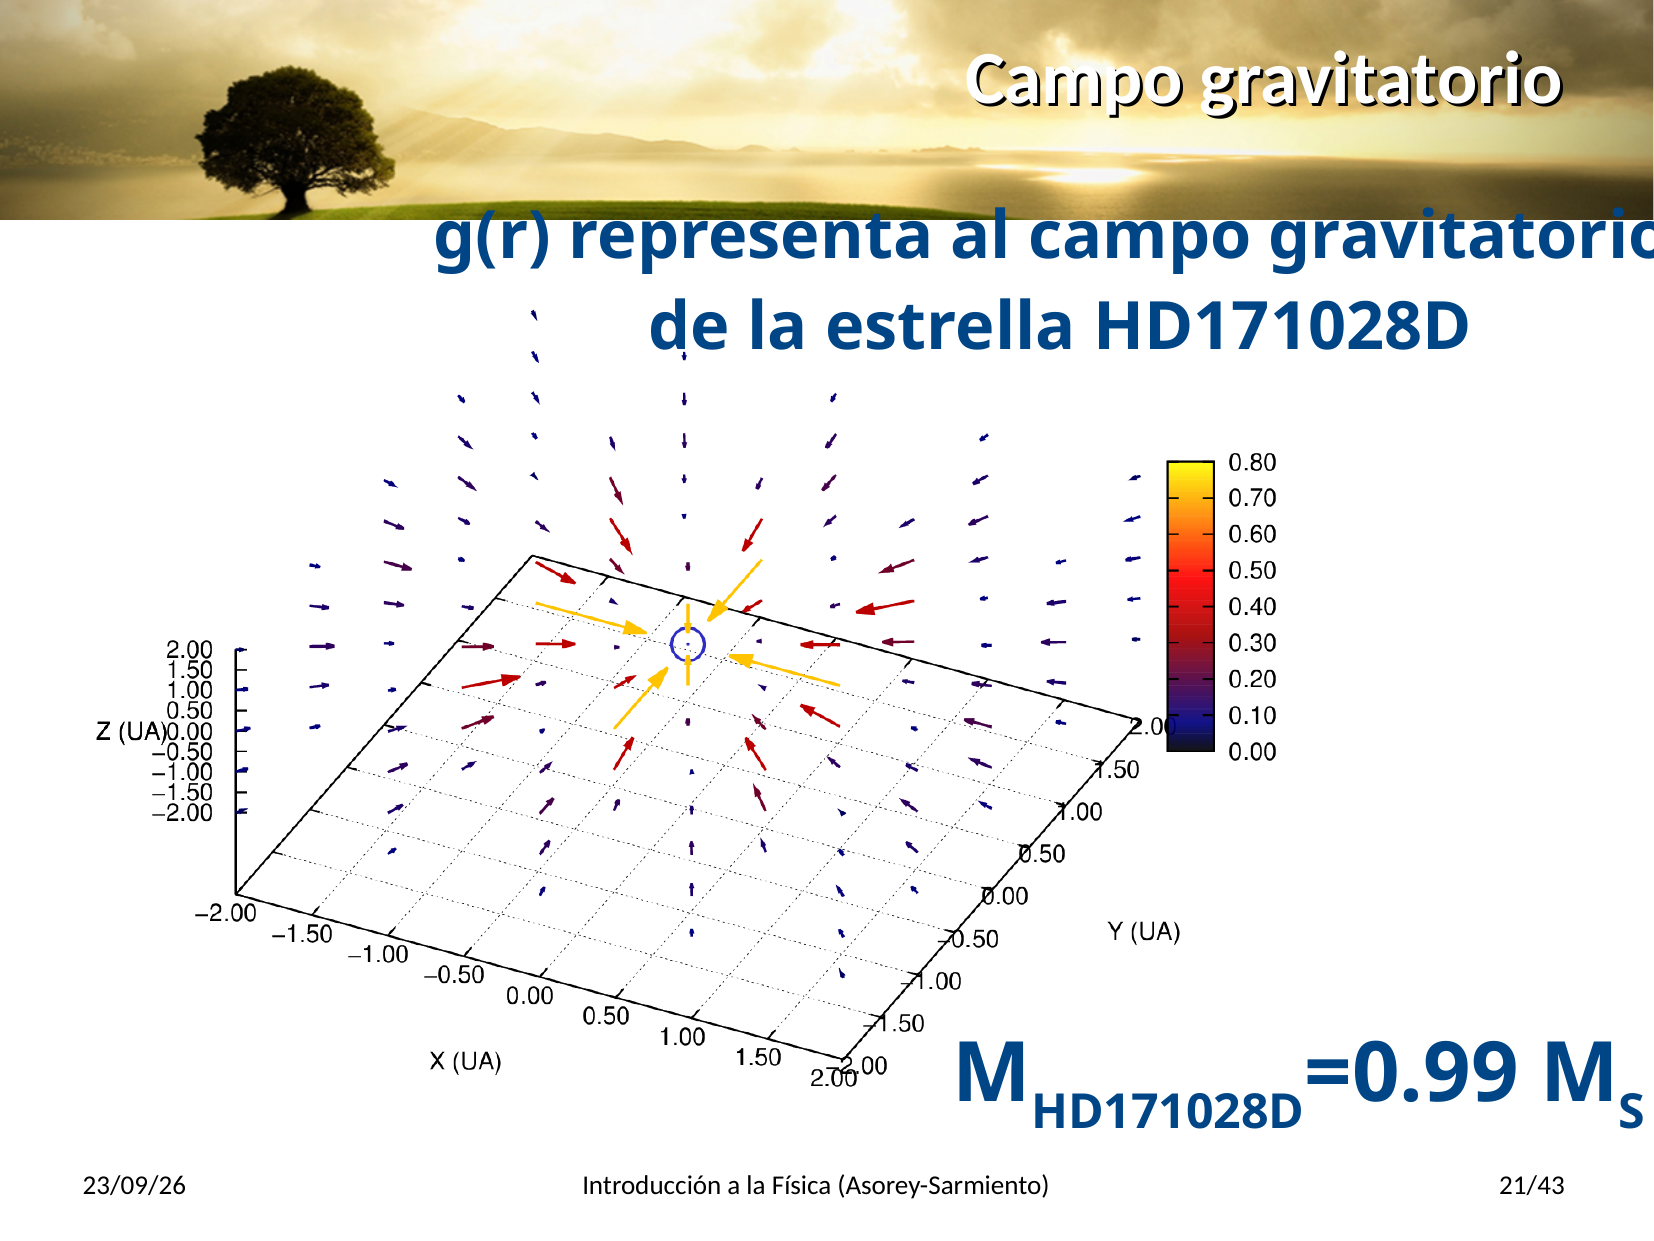

# Campo gravitatorio
g(r) representa al campo gravitatorio
de la estrella HD171028D
MHD171028D=0.99 MS
Introducción a la Física (Asorey-Sarmiento)
21